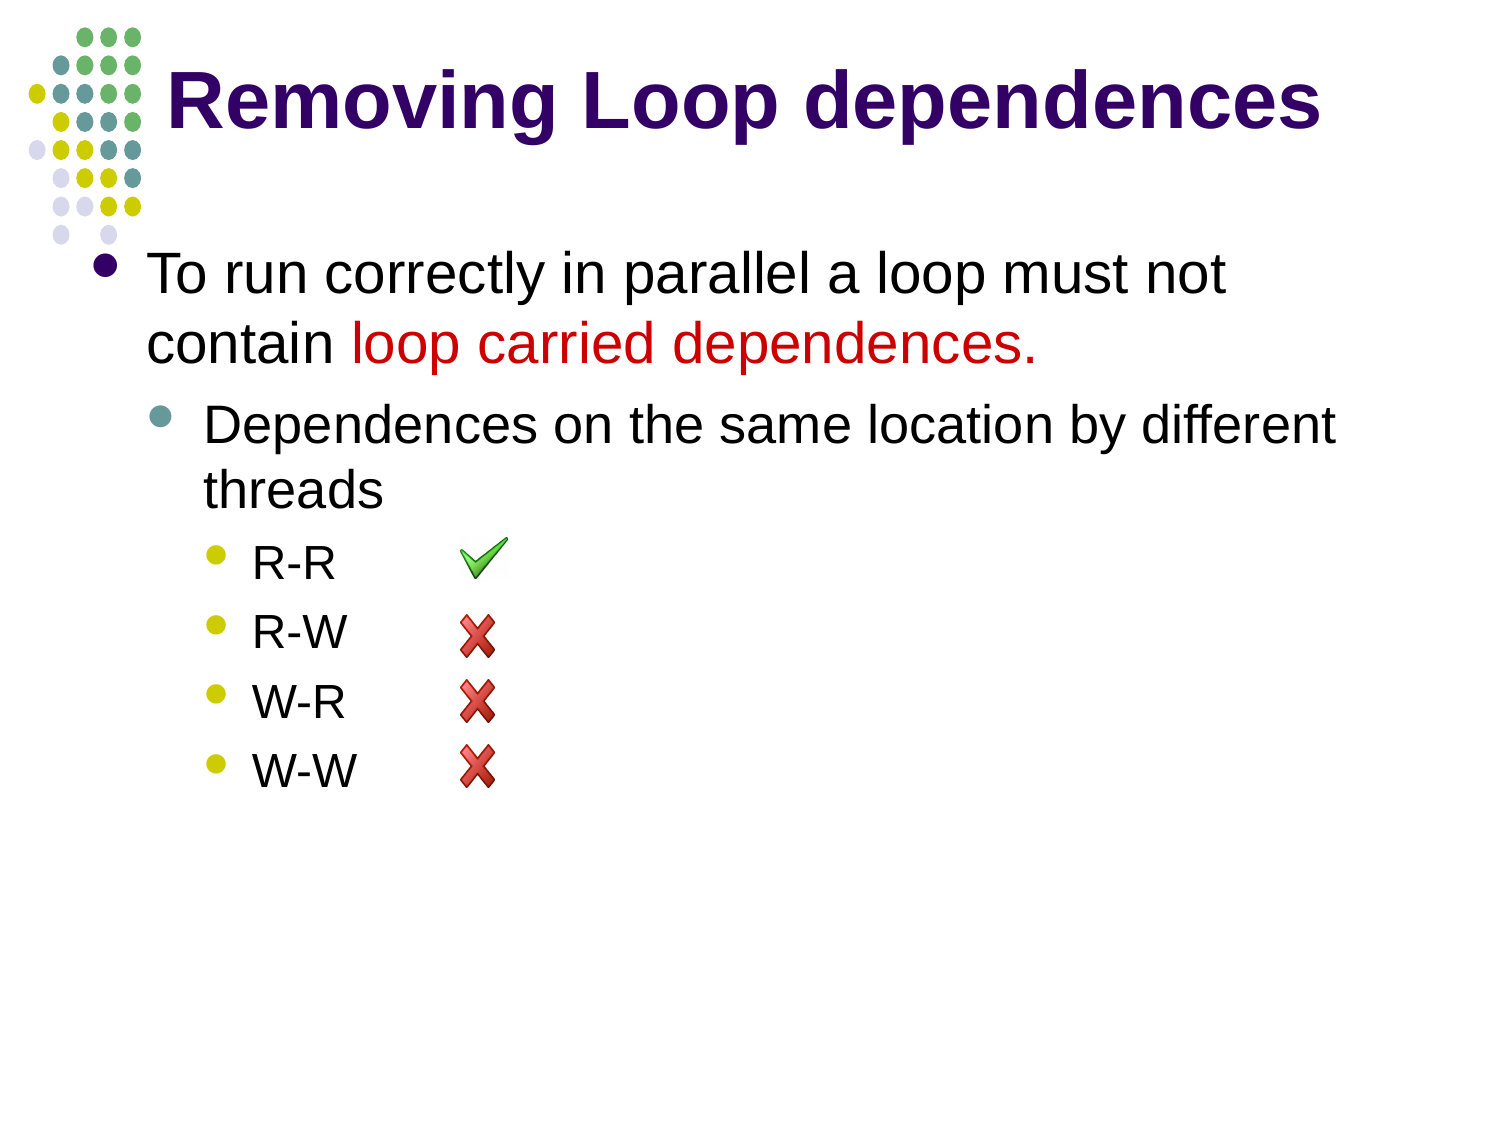

# Removing Loop dependences
To run correctly in parallel a loop must not contain loop carried dependences.
Dependences on the same location by different threads
R-R
R-W
W-R
W-W